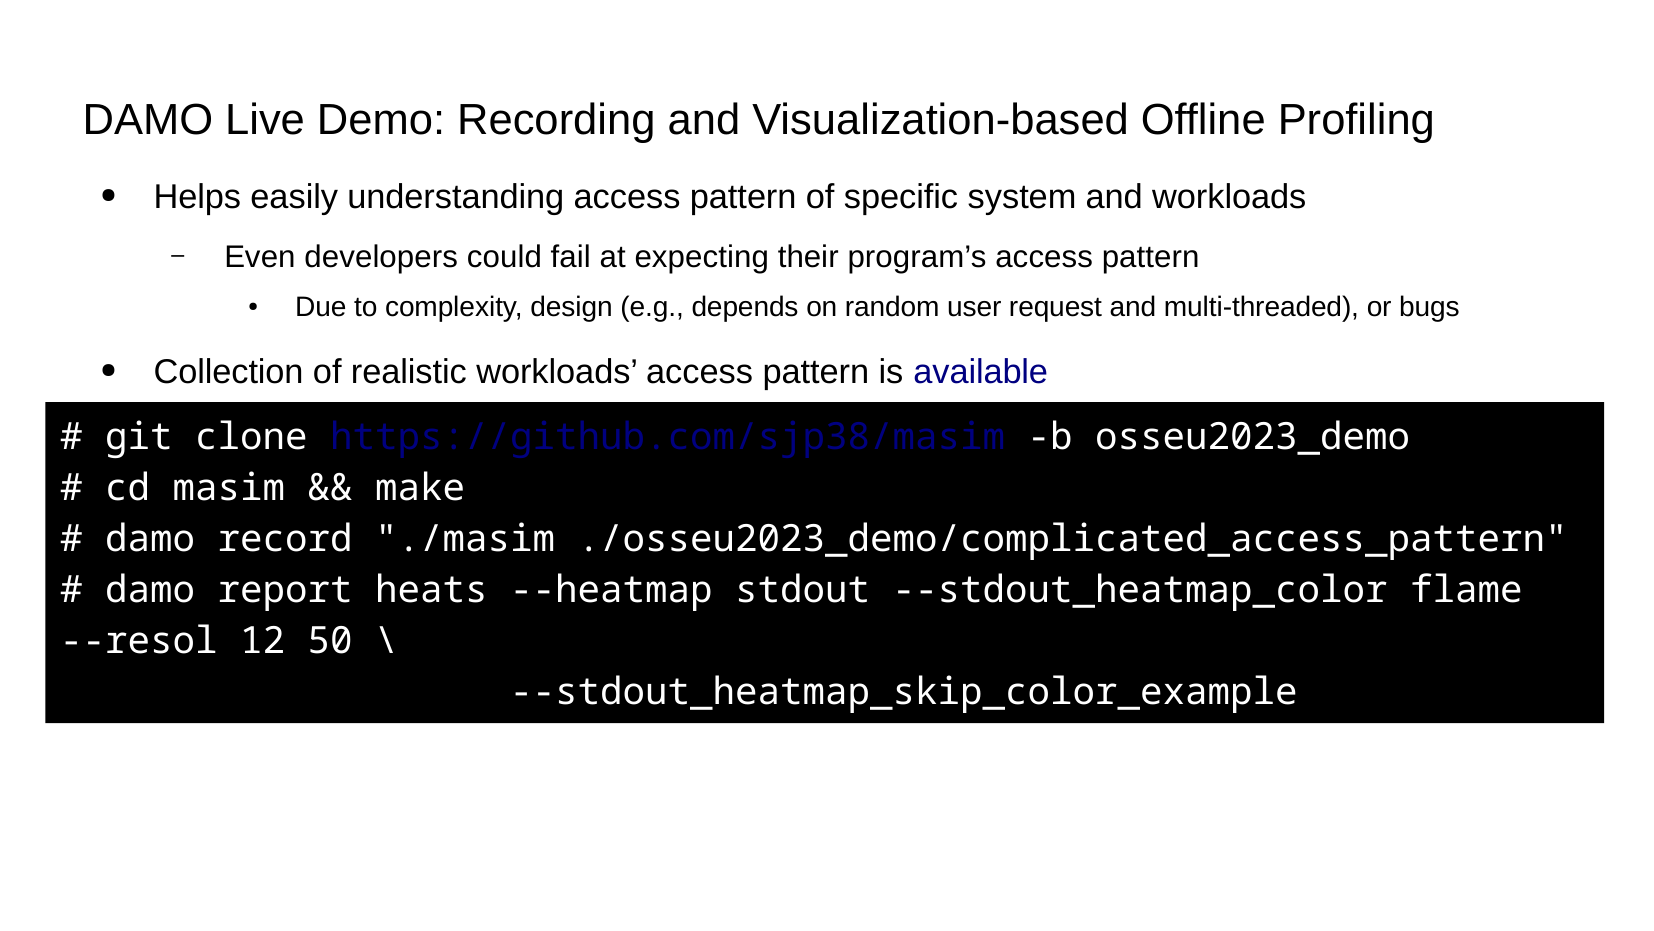

# DAMO Live Demo: Recording and Visualization-based Offline Profiling
Helps easily understanding access pattern of specific system and workloads
Even developers could fail at expecting their program’s access pattern
Due to complexity, design (e.g., depends on random user request and multi-threaded), or bugs
Collection of realistic workloads’ access pattern is available
# git clone https://github.com/sjp38/masim -b osseu2023_demo
# cd masim && make
# damo record "./masim ./osseu2023_demo/complicated_access_pattern"
# damo report heats --heatmap stdout --stdout_heatmap_color flame --resol 12 50 \
 --stdout_heatmap_skip_color_example